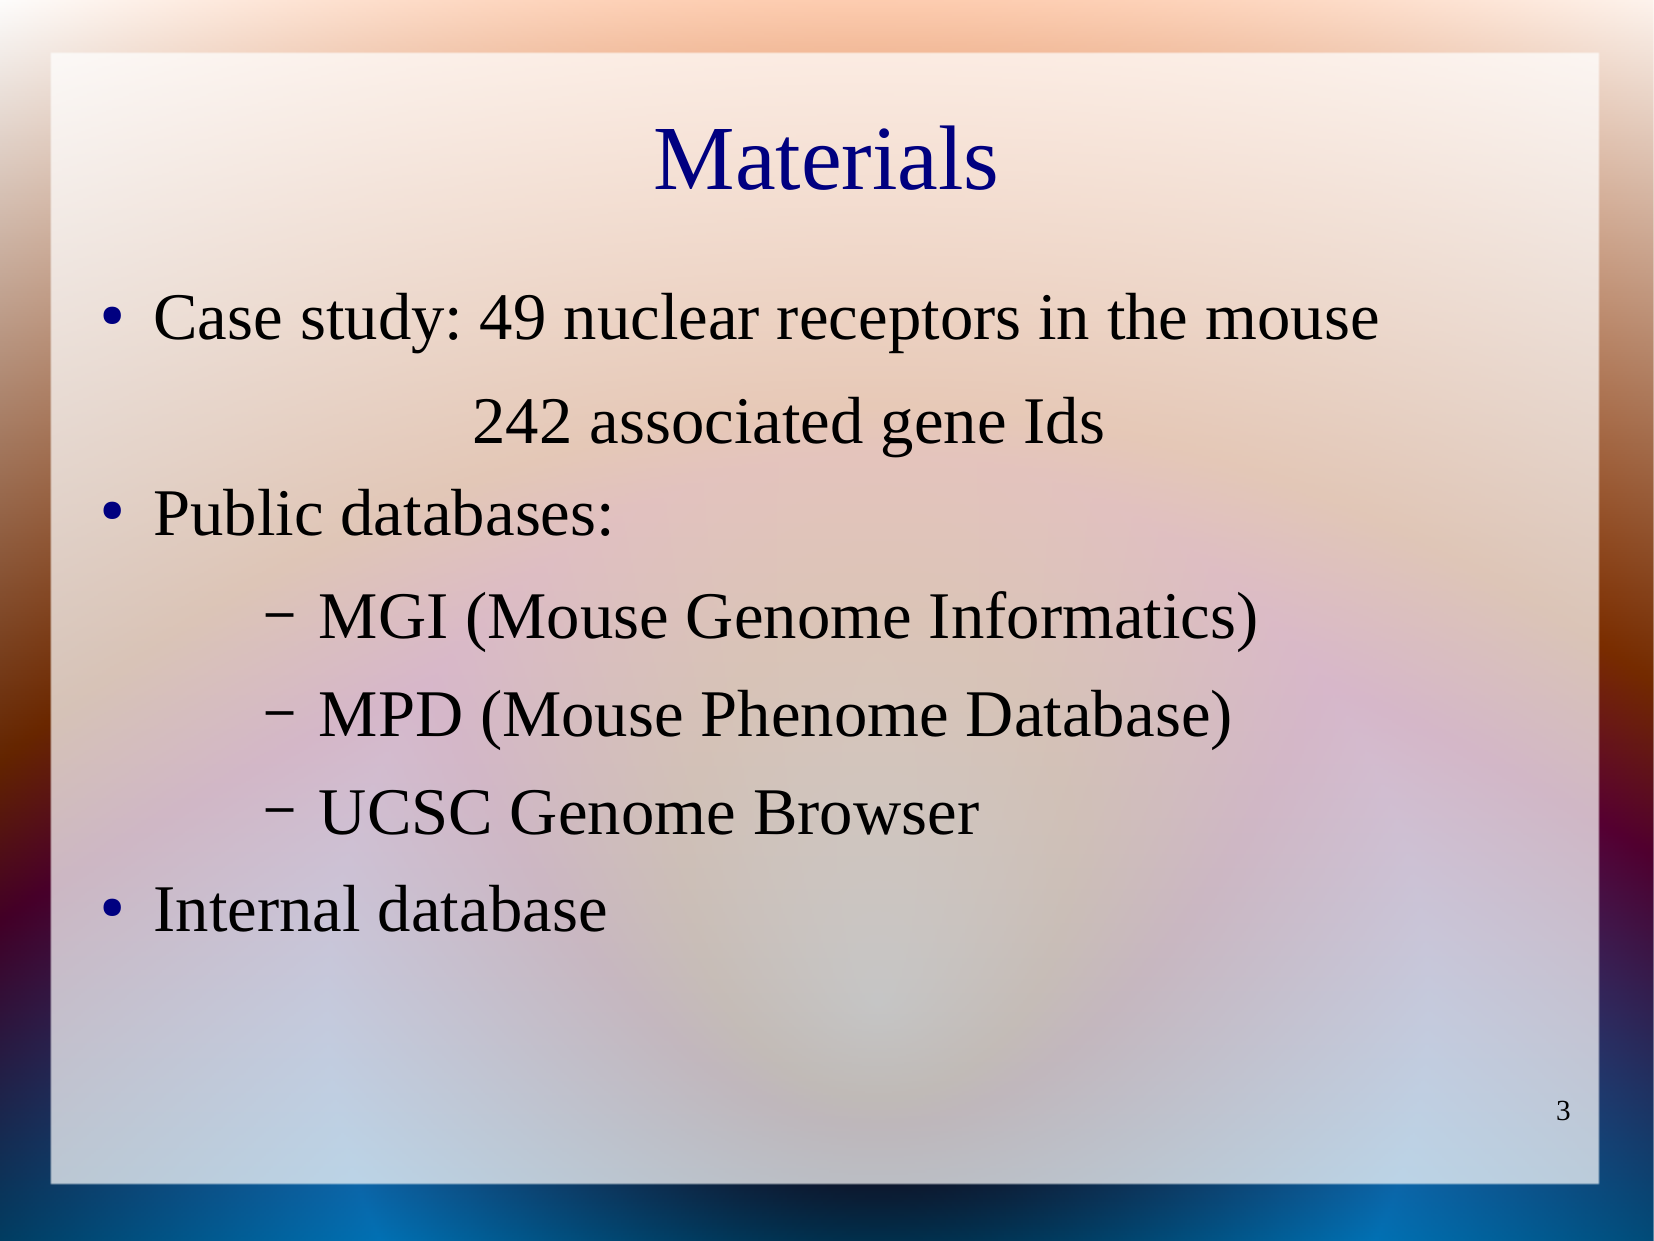

# Materials
Case study: 49 nuclear receptors in the mouse
242 associated gene Ids
Public databases:
MGI (Mouse Genome Informatics)
MPD (Mouse Phenome Database)
UCSC Genome Browser
Internal database
3